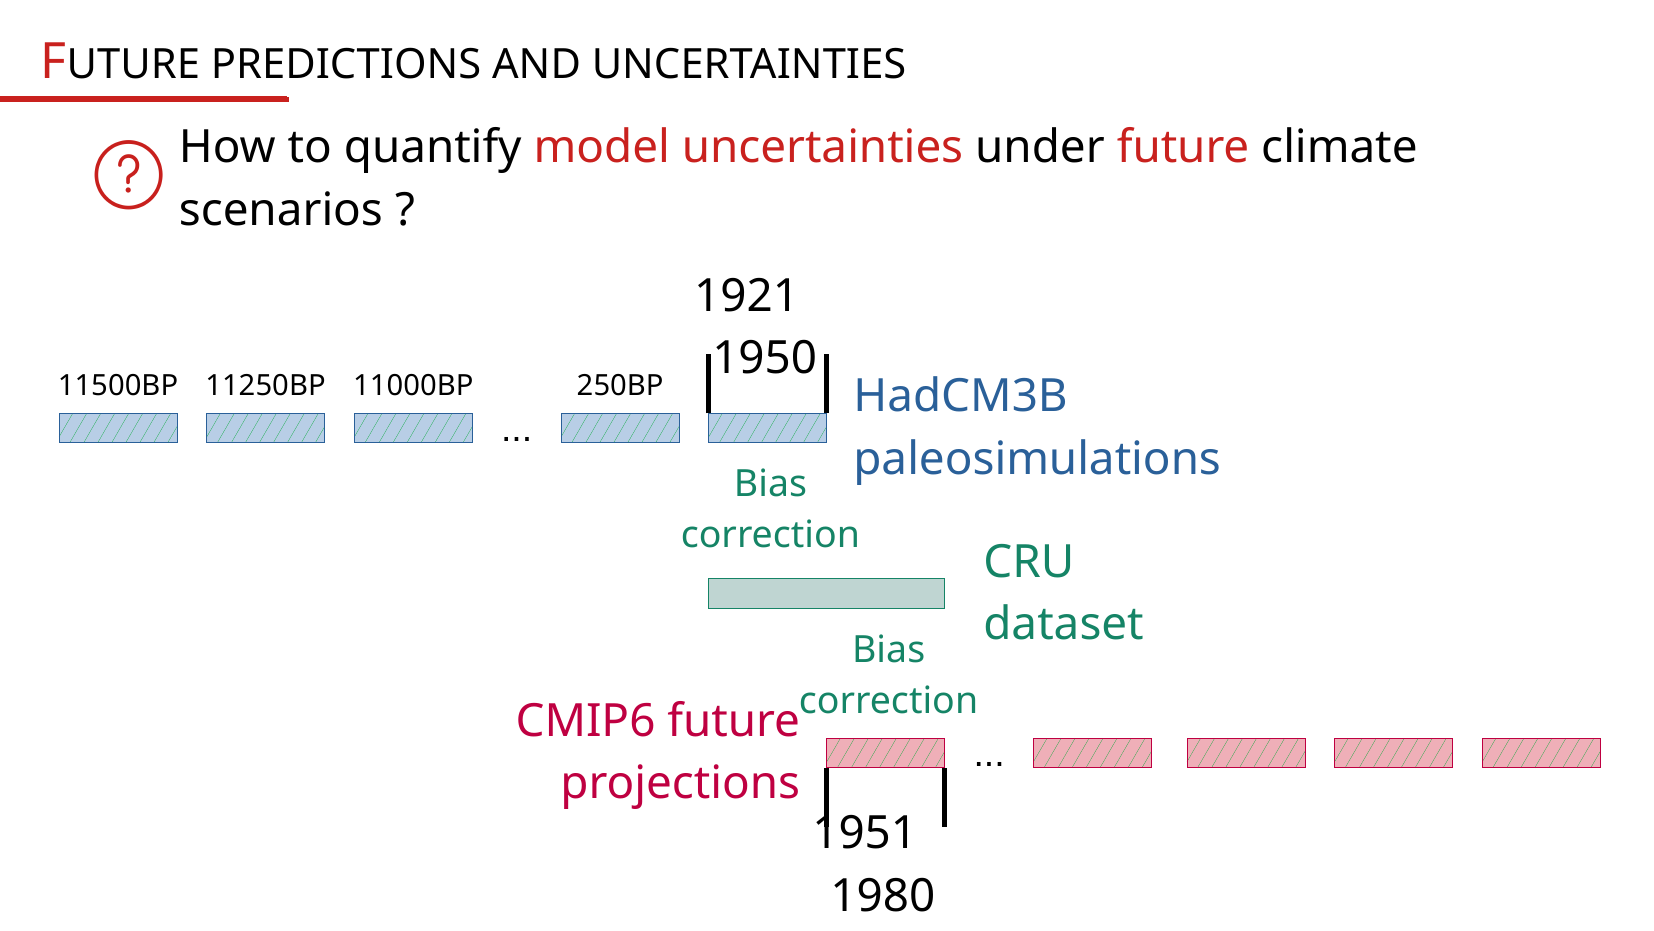

FUTURE PREDICTIONS AND UNCERTAINTIES
How to quantify model uncertainties under future climate scenarios ?
1921 1950
11500BP
11250BP
11000BP
250BP
HadCM3B paleosimulations
...
Bias correction
CRU dataset
Bias correction
CMIP6 future projections
...
1951 1980